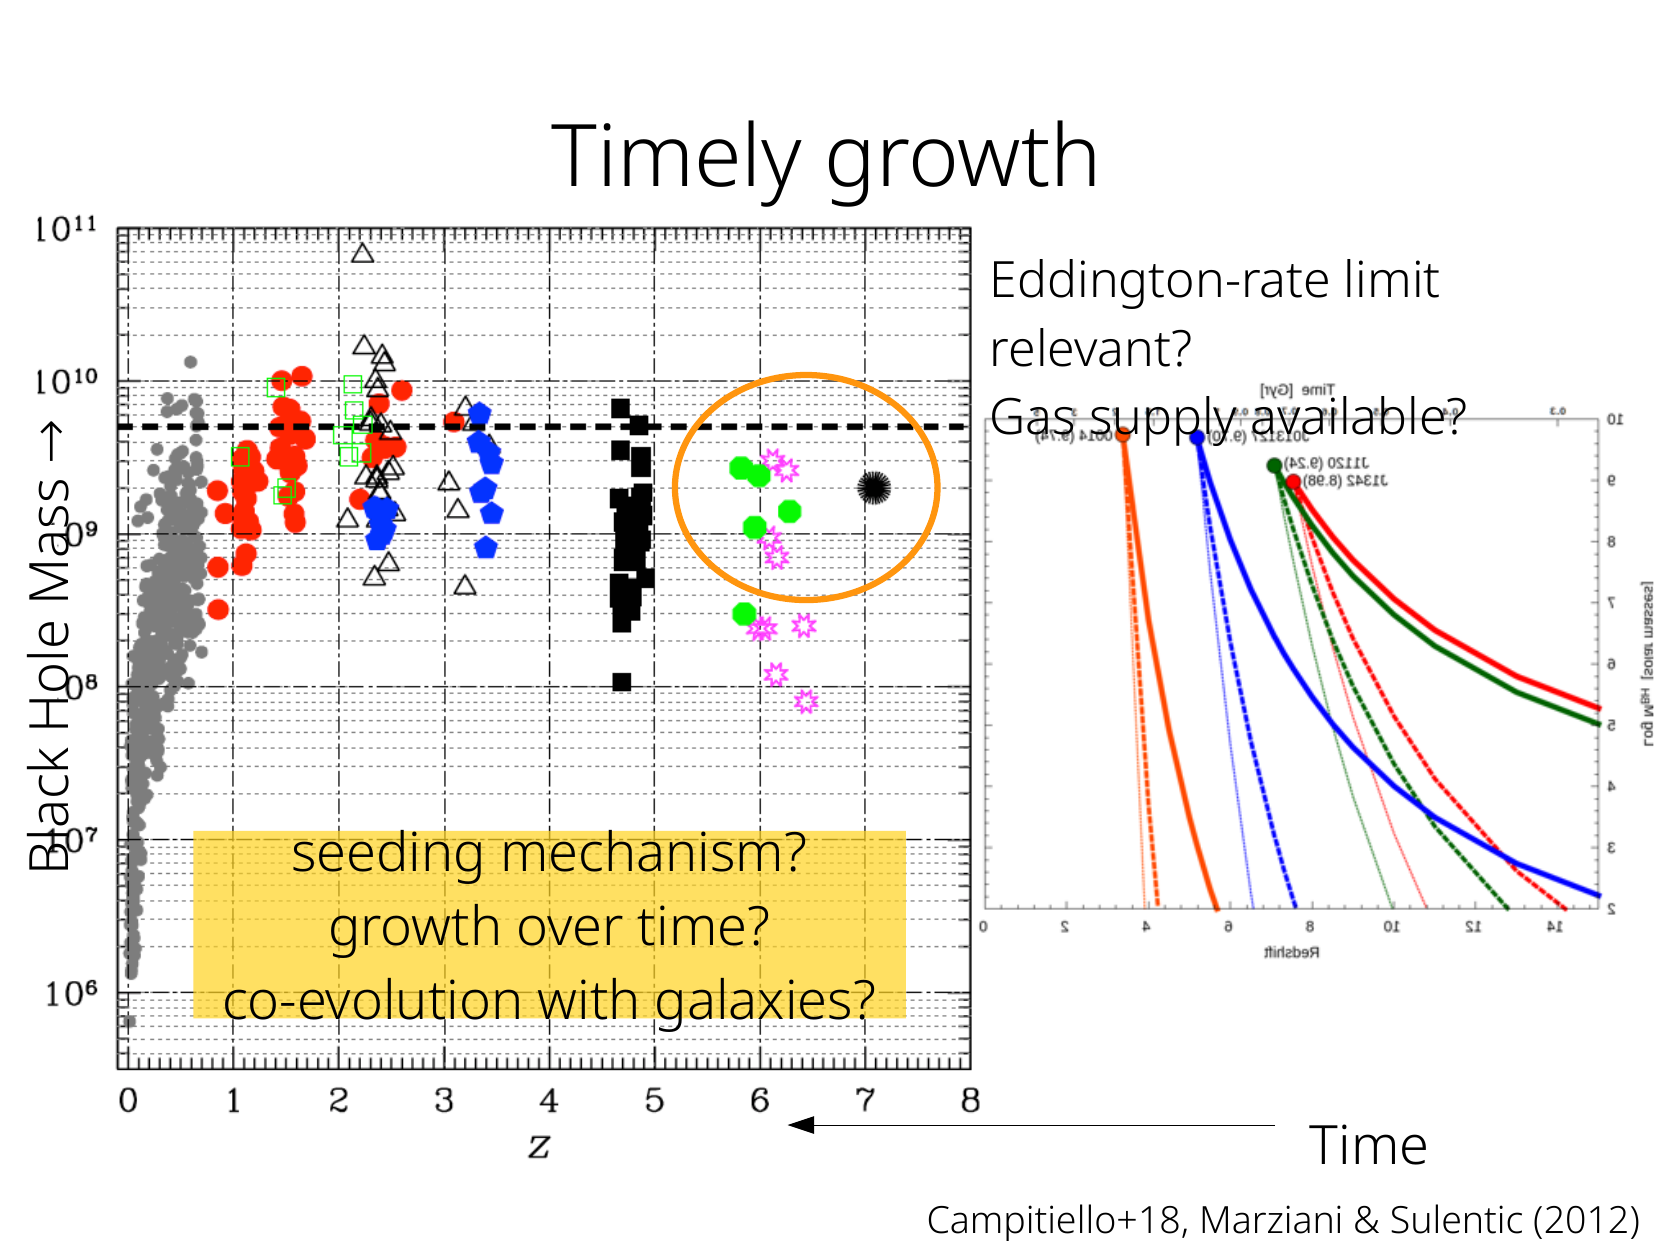

# Timely growth
Eddington-rate limit relevant?
Gas supply available?
Black Hole Mass →
seeding mechanism?
growth over time?
co-evolution with galaxies?
Time
Campitiello+18, Marziani & Sulentic (2012)